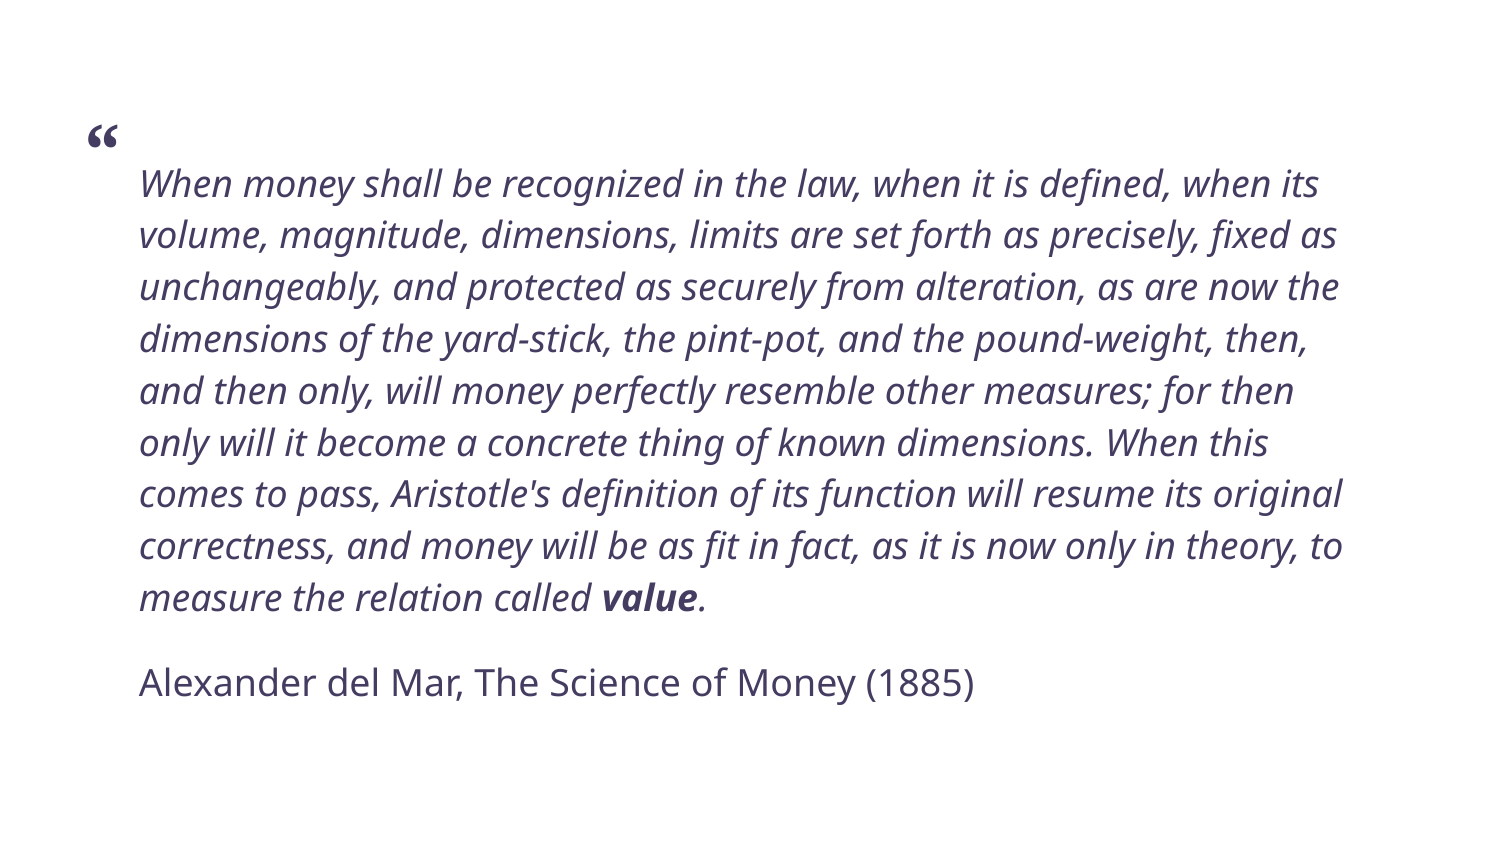

“
# When money shall be recognized in the law, when it is defined, when its volume, magnitude, dimensions, limits are set forth as precisely, fixed as unchangeably, and protected as securely from alteration, as are now the dimensions of the yard-stick, the pint-pot, and the pound-weight, then, and then only, will money perfectly resemble other measures; for then only will it become a concrete thing of known dimensions. When this comes to pass, Aristotle's definition of its function will resume its original correctness, and money will be as fit in fact, as it is now only in theory, to measure the relation called value.
Alexander del Mar, The Science of Money (1885)